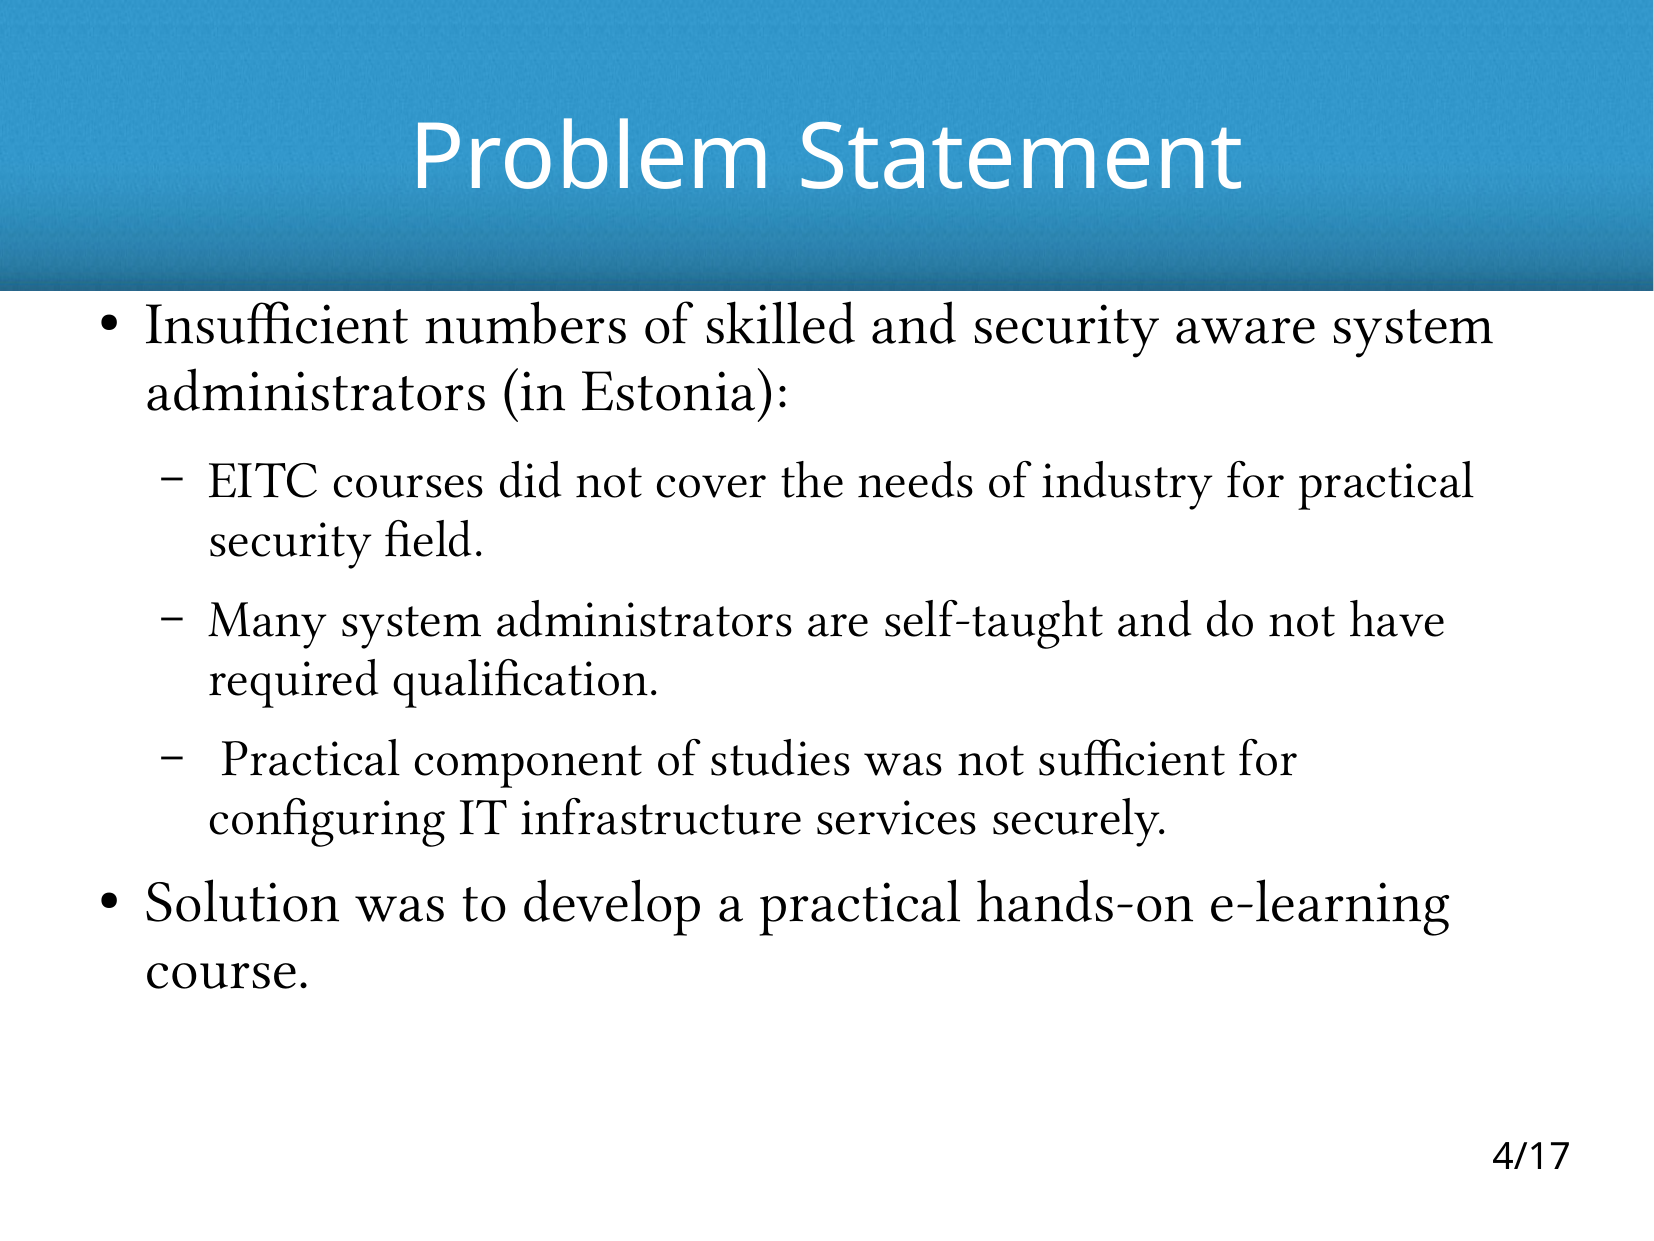

# Problem Statement
Insufficient numbers of skilled and security aware system administrators (in Estonia):
EITC courses did not cover the needs of industry for practical security field.
Many system administrators are self-taught and do not have required qualification.
 Practical component of studies was not sufficient for configuring IT infrastructure services securely.
Solution was to develop a practical hands-on e-learning course.
4